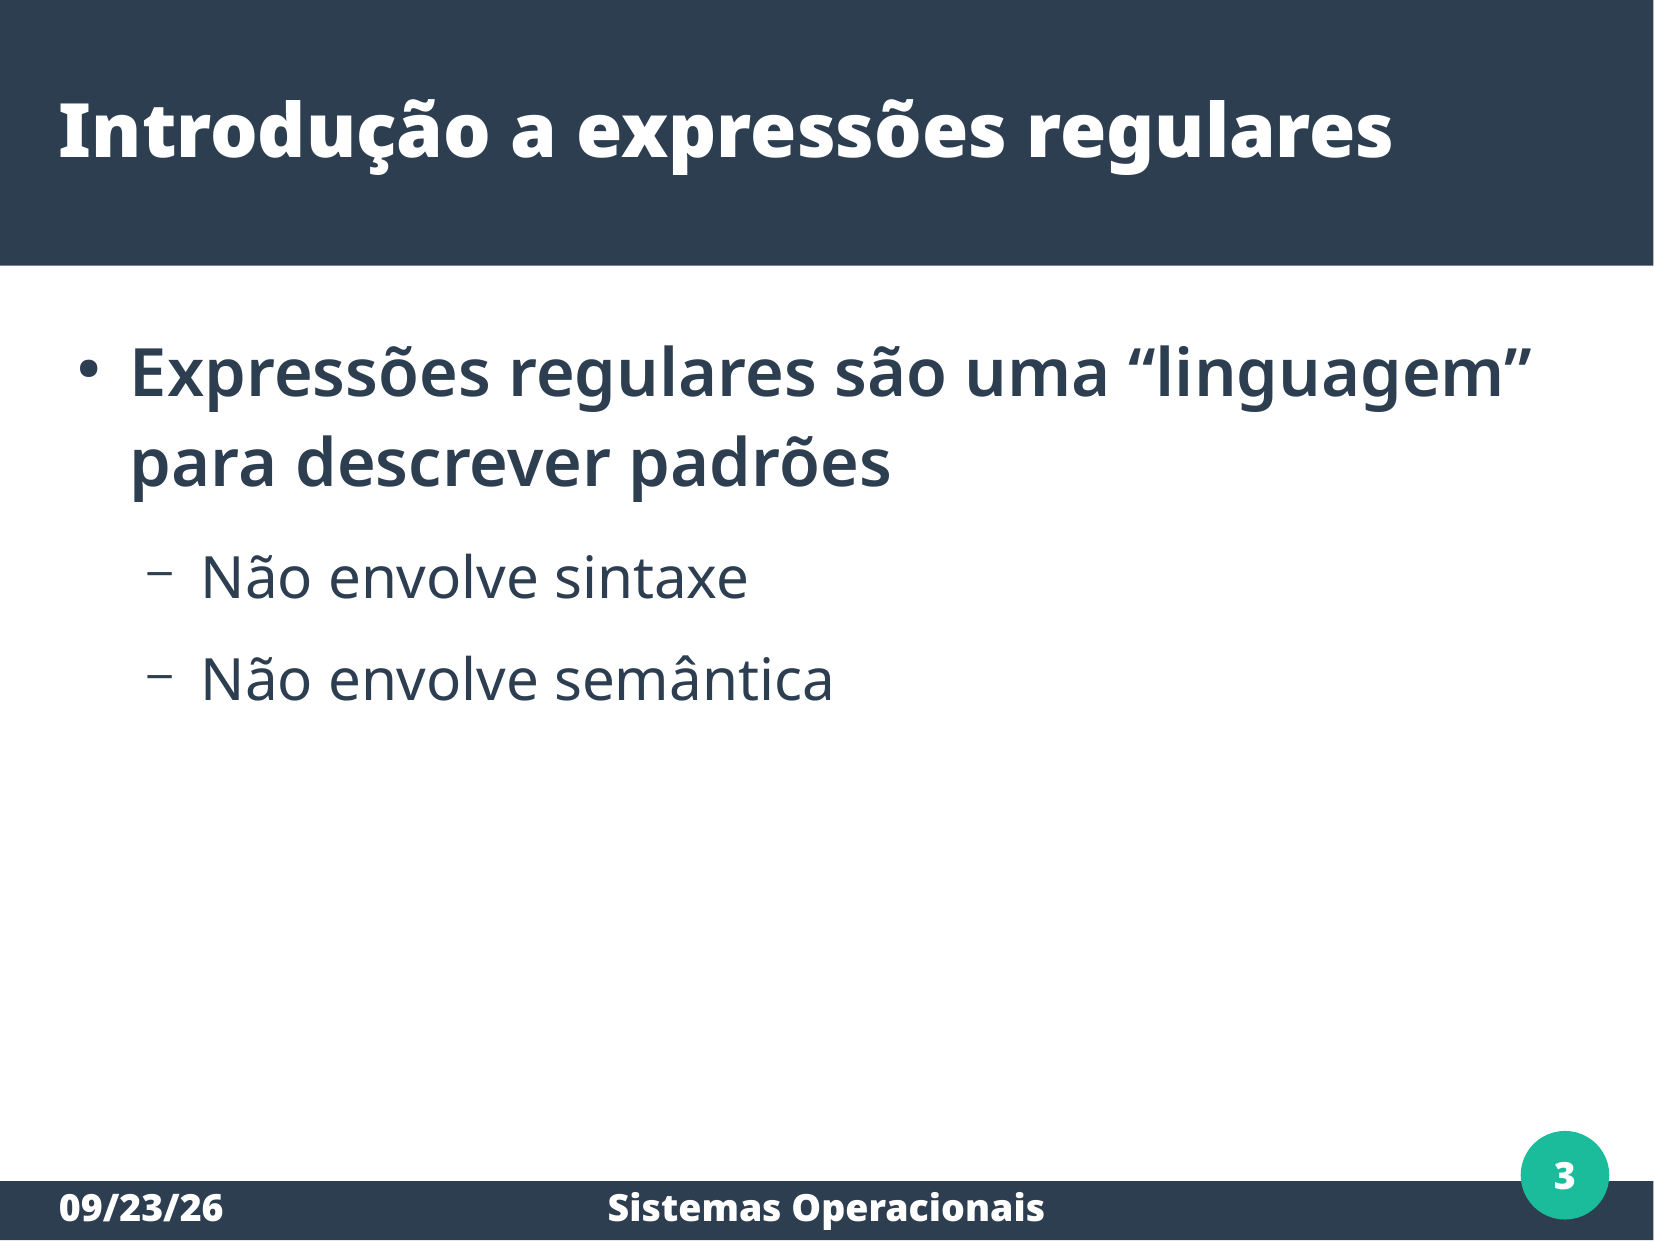

# Introdução a expressões regulares
Expressões regulares são uma “linguagem” para descrever padrões
Não envolve sintaxe
Não envolve semântica
3
Sistemas Operacionais